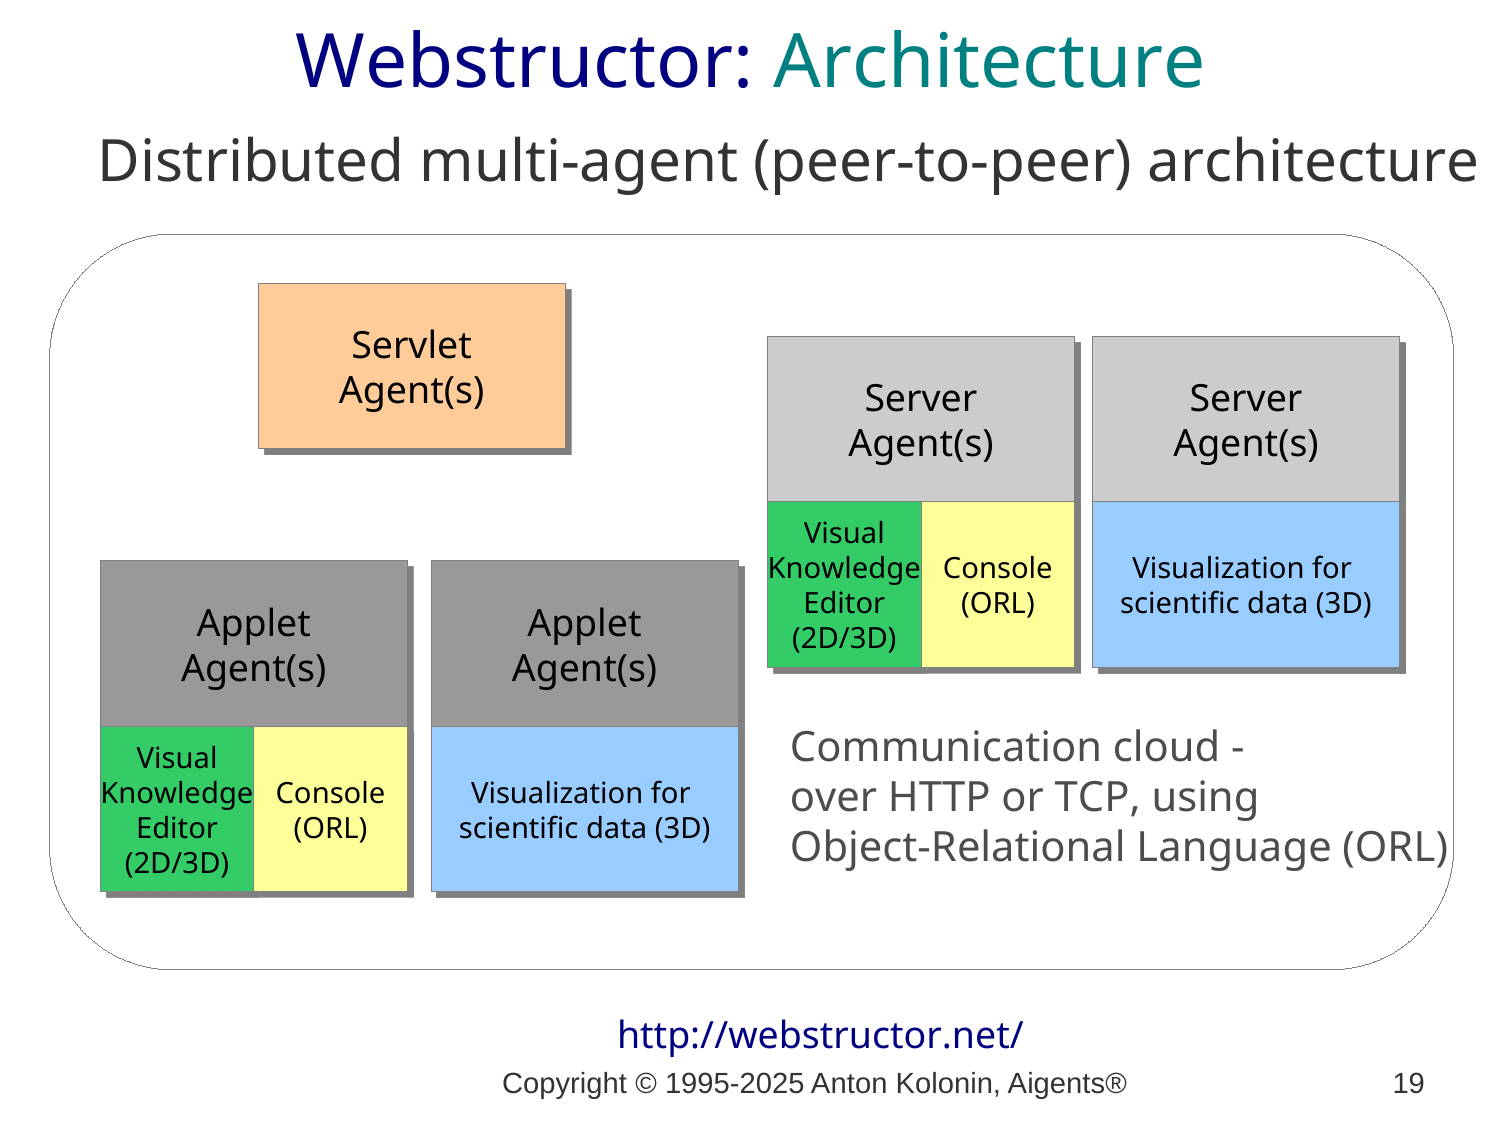

Webstructor: Architecture
Distributed multi-agent (peer-to-peer) architecture
Servlet
Agent(s)
Server
Agent(s)
Server
Agent(s)
Console
(ORL)
Visual
Knowledge
Editor
(2D/3D)
Visualization for
scientific data (3D)
Applet
Agent(s)
Applet
Agent(s)
Communication cloud -
over HTTP or TCP, using
Object-Relational Language (ORL)
Console
(ORL)
Visual
Knowledge
Editor
(2D/3D)
Visualization for
scientific data (3D)
http://webstructor.net/
Copyright © 1995-2025 Anton Kolonin, Aigents®
19